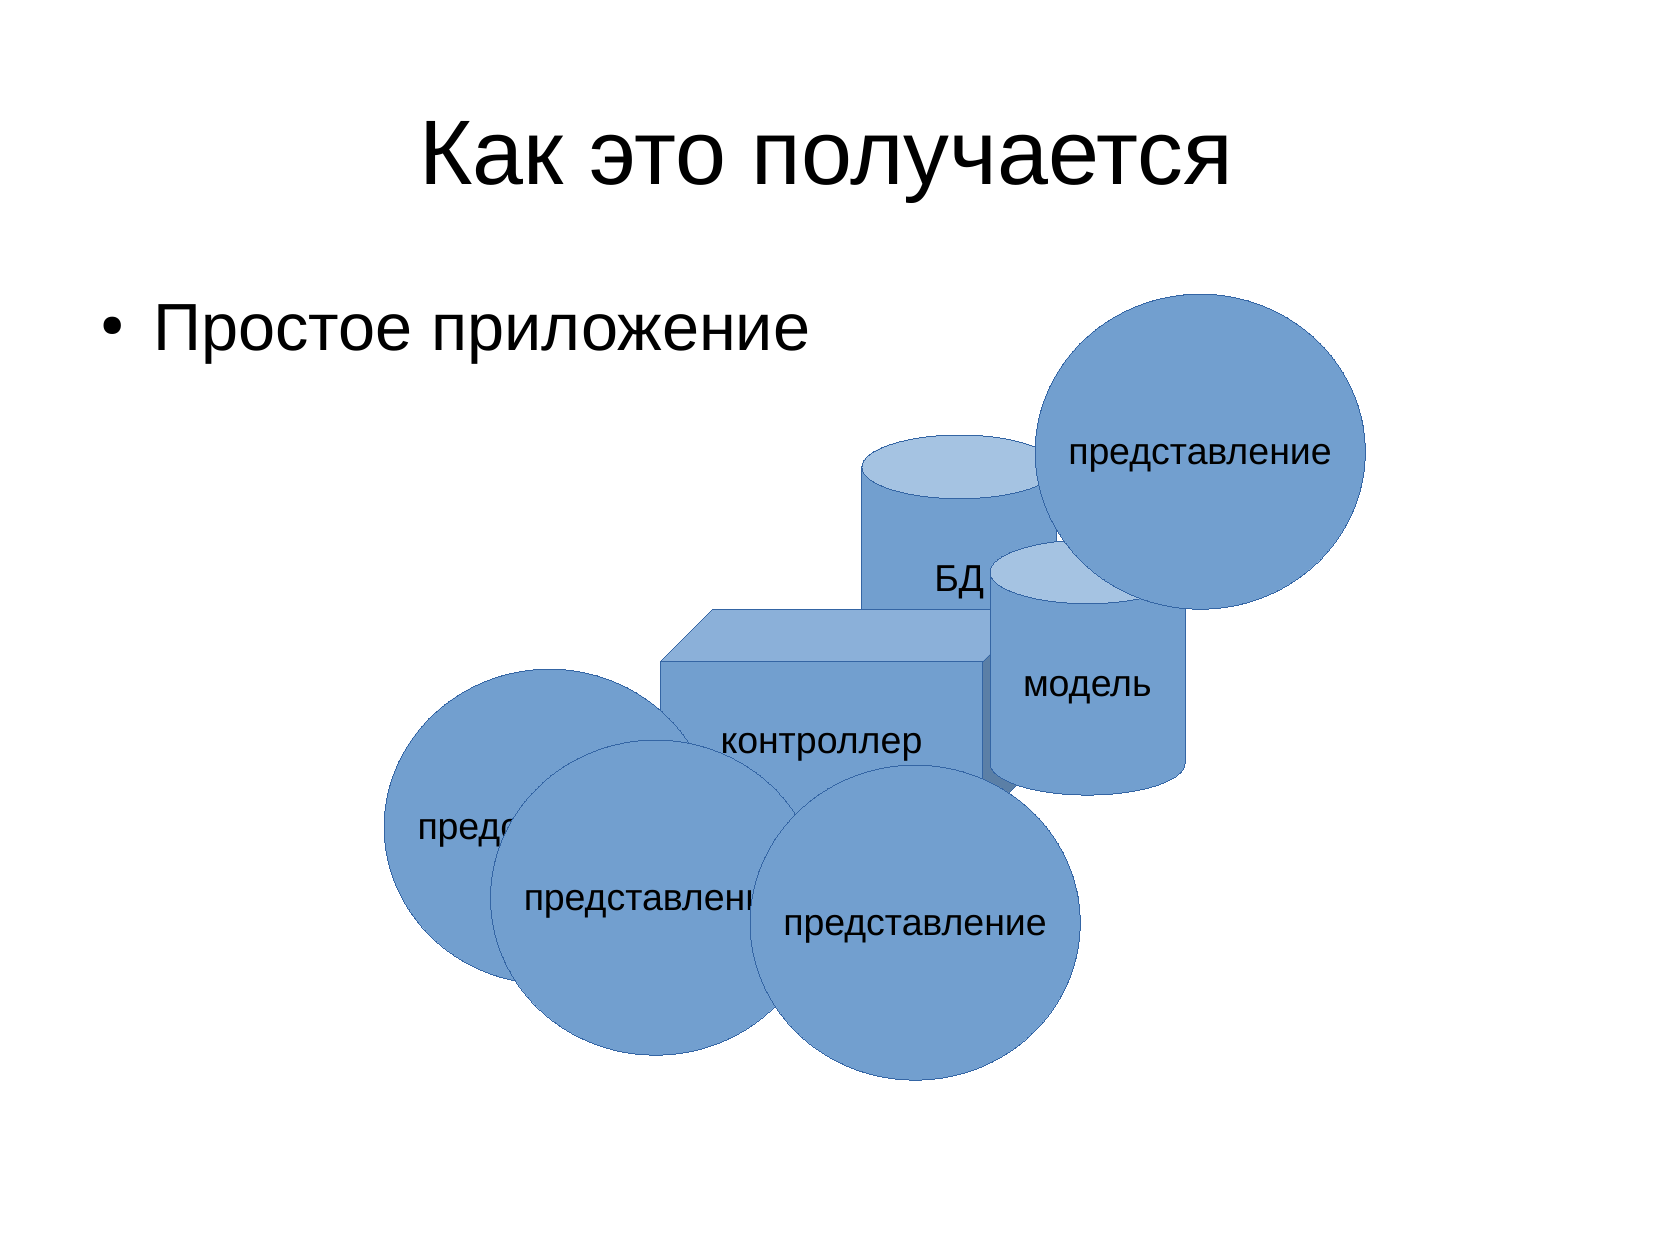

# Как это получается
Простое приложение
представление
БД
модель
контроллер
представление
представление
представление